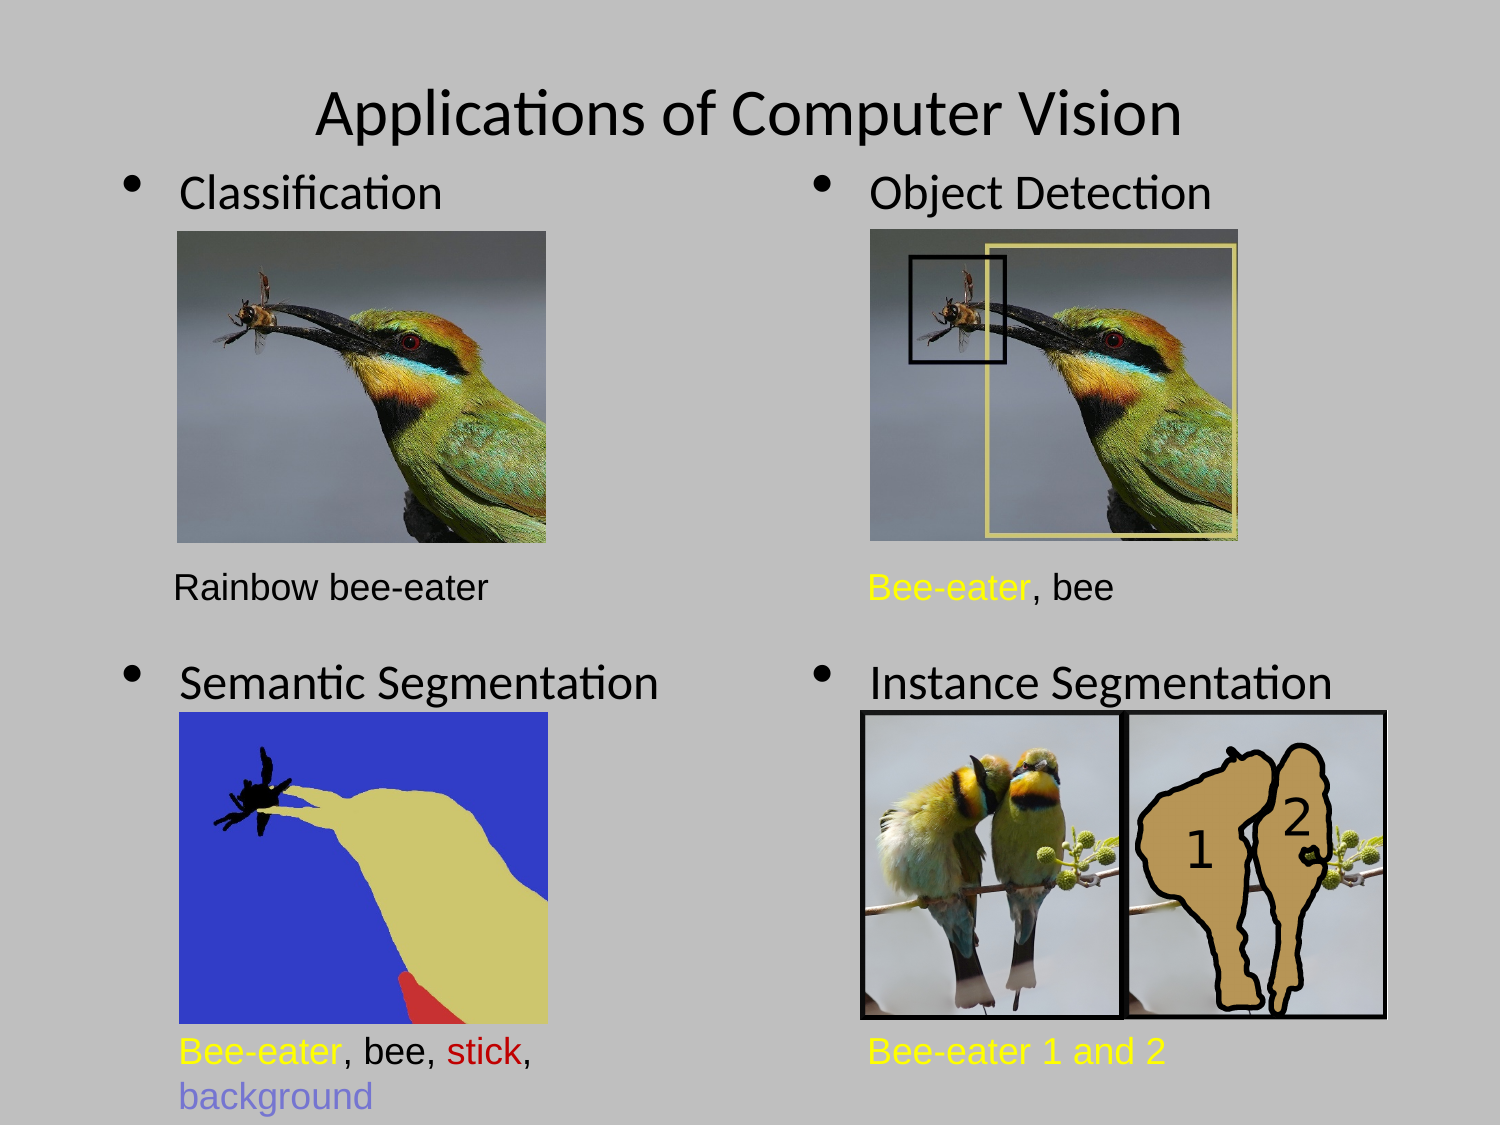

Applications of Computer Vision
Classification
Semantic Segmentation
Object Detection
Instance Segmentation
Rainbow bee-eater
Bee-eater, bee
Bee-eater, bee, stick,
background
Bee-eater 1 and 2